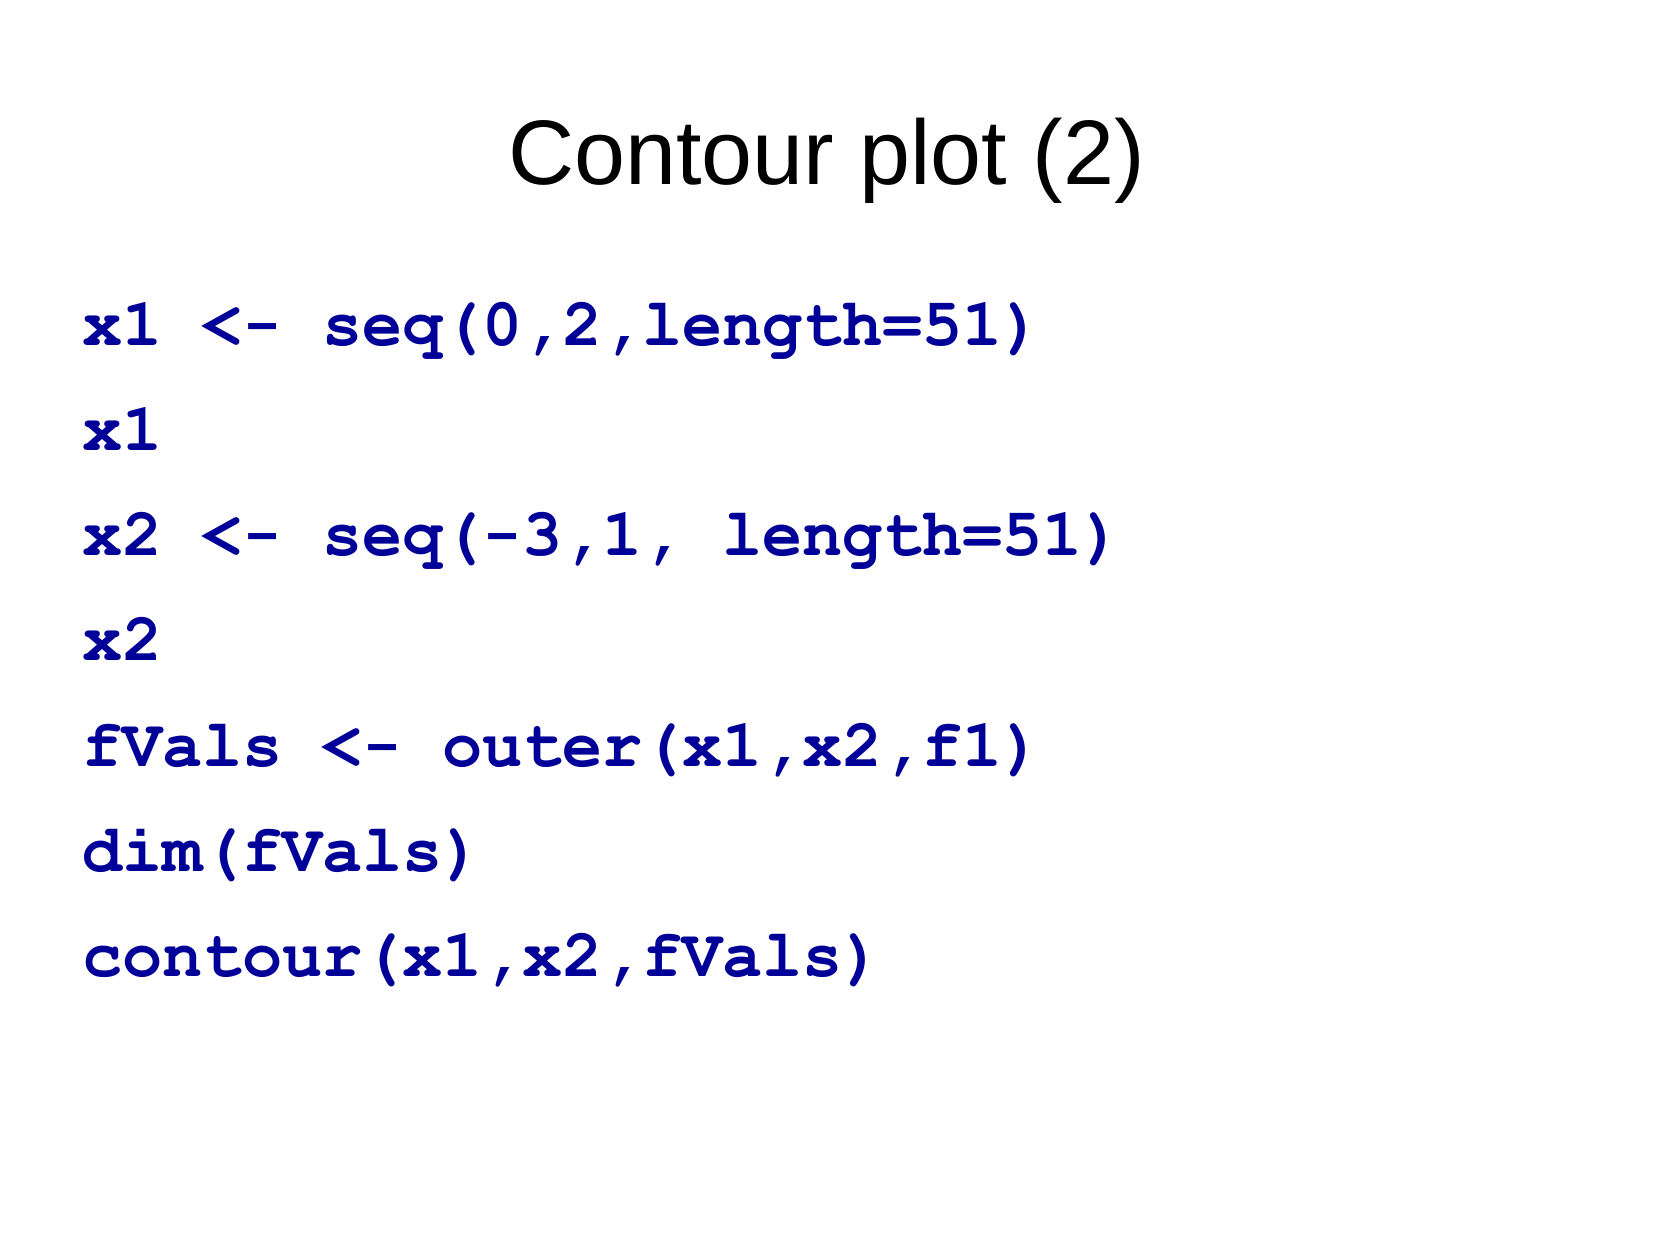

# Contour plot (2)
x1 <- seq(0,2,length=51)
x1
x2 <- seq(-3,1, length=51)
x2
fVals <- outer(x1,x2,f1)
dim(fVals)
contour(x1,x2,fVals)